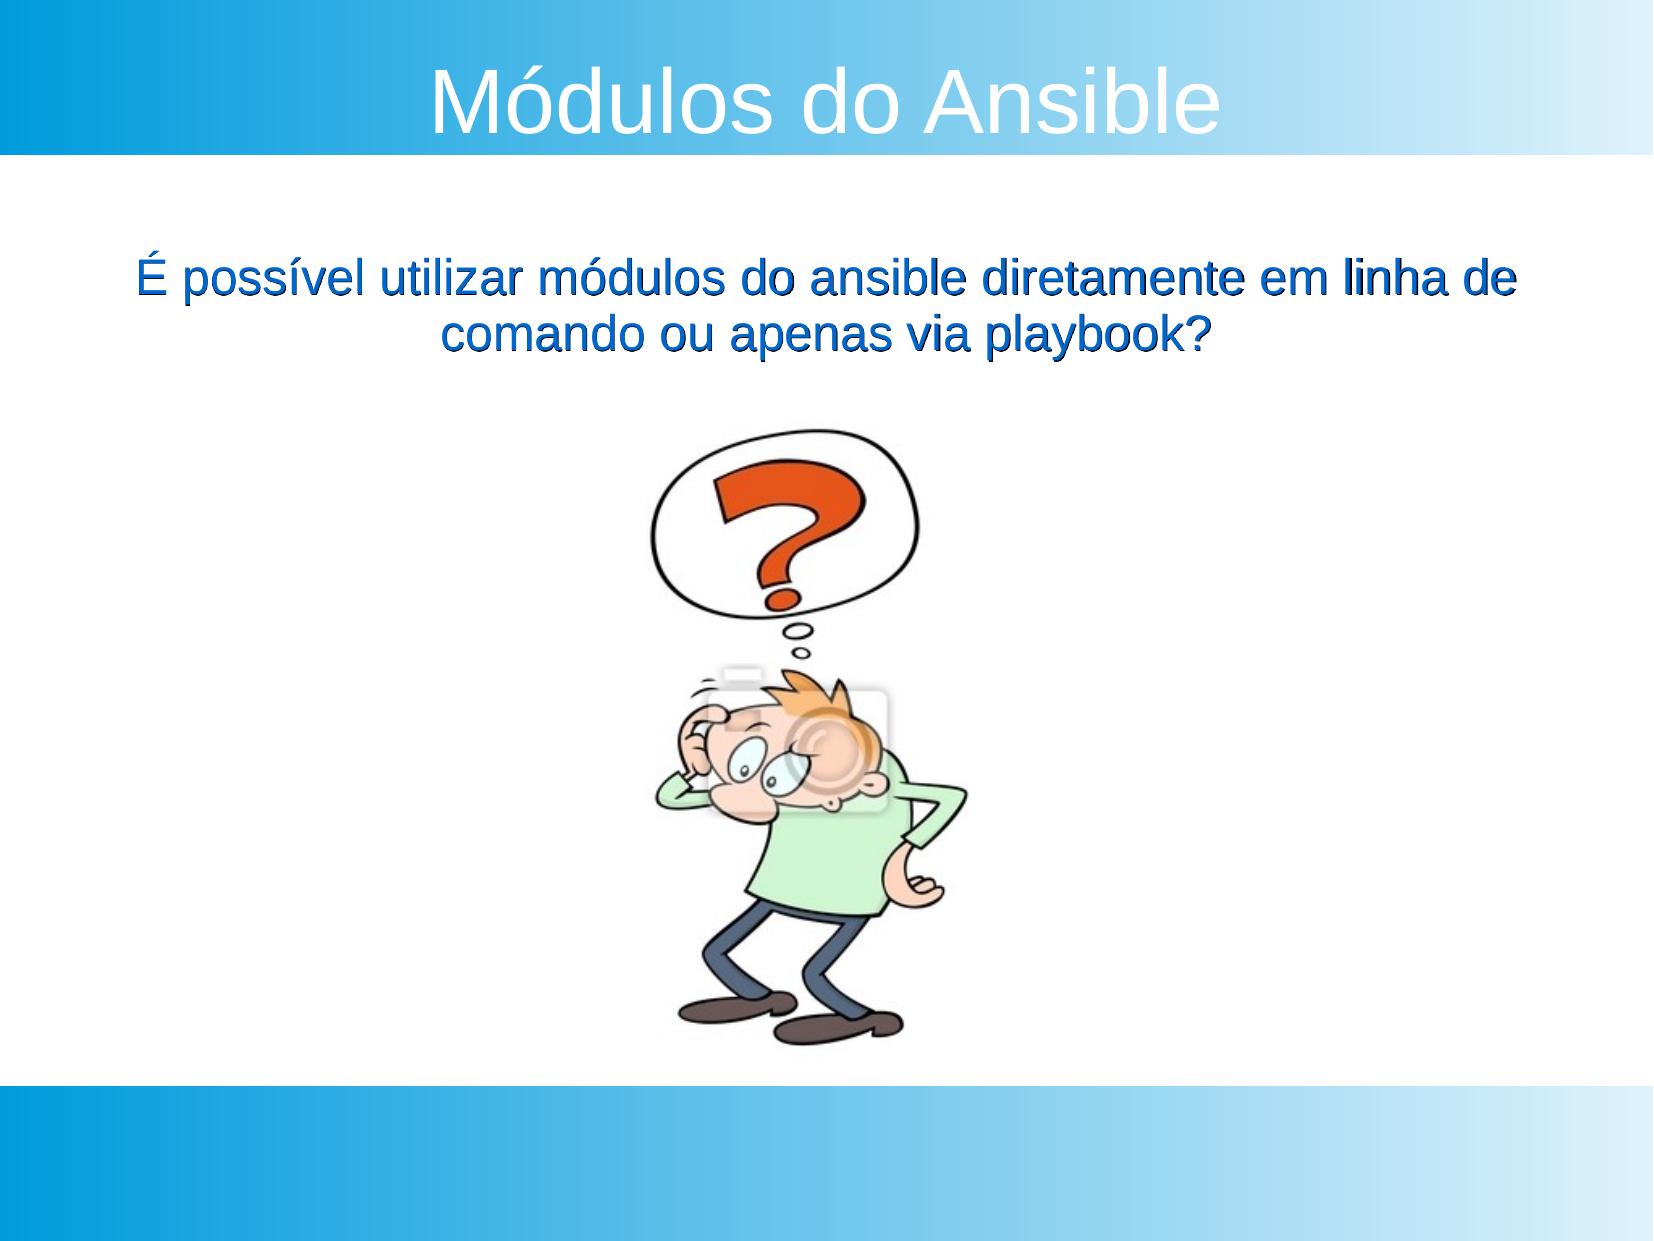

# Módulos do Ansible
É possível utilizar módulos do ansible diretamente em linha de comando ou apenas via playbook?